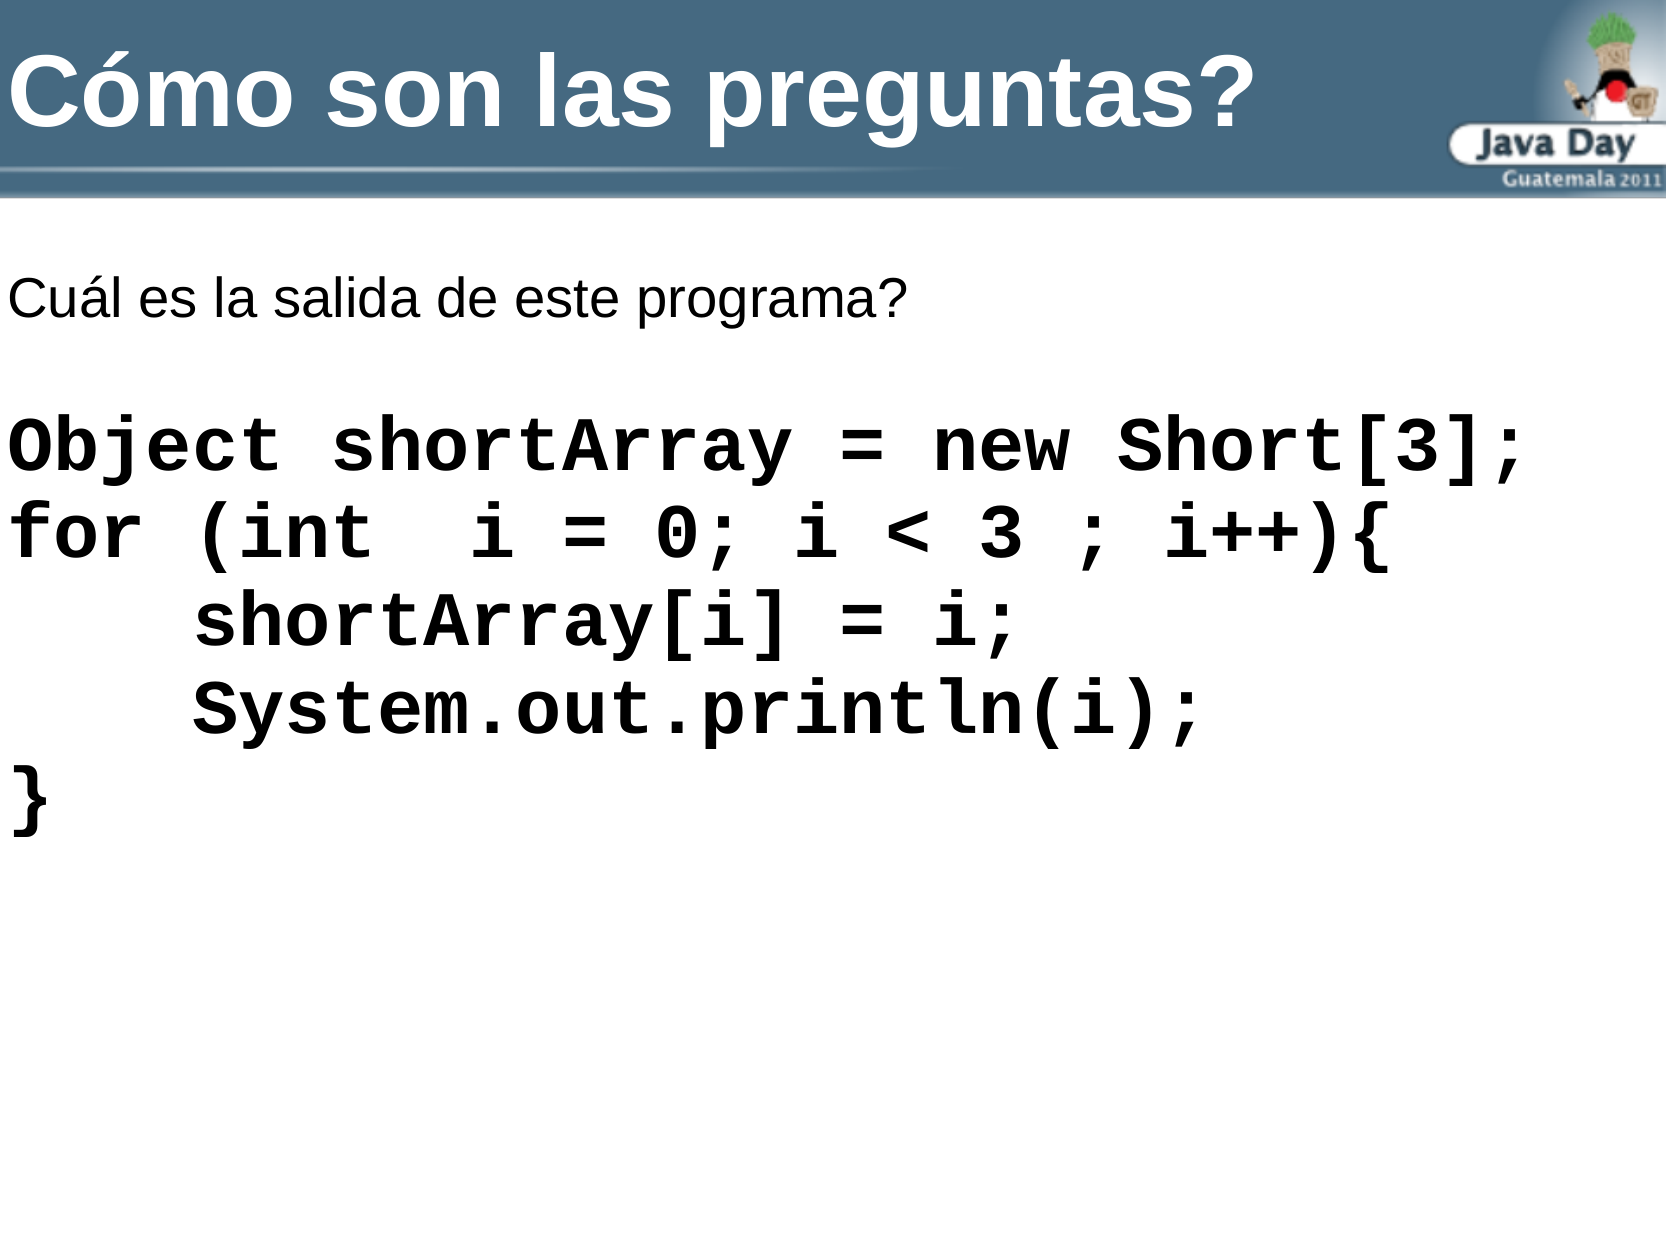

Cómo son las preguntas?
Cuál es la salida de este programa?
Object shortArray = new Short[3];
for (int  i = 0; i < 3 ; i++){
    shortArray[i] = i;
    System.out.println(i);
}